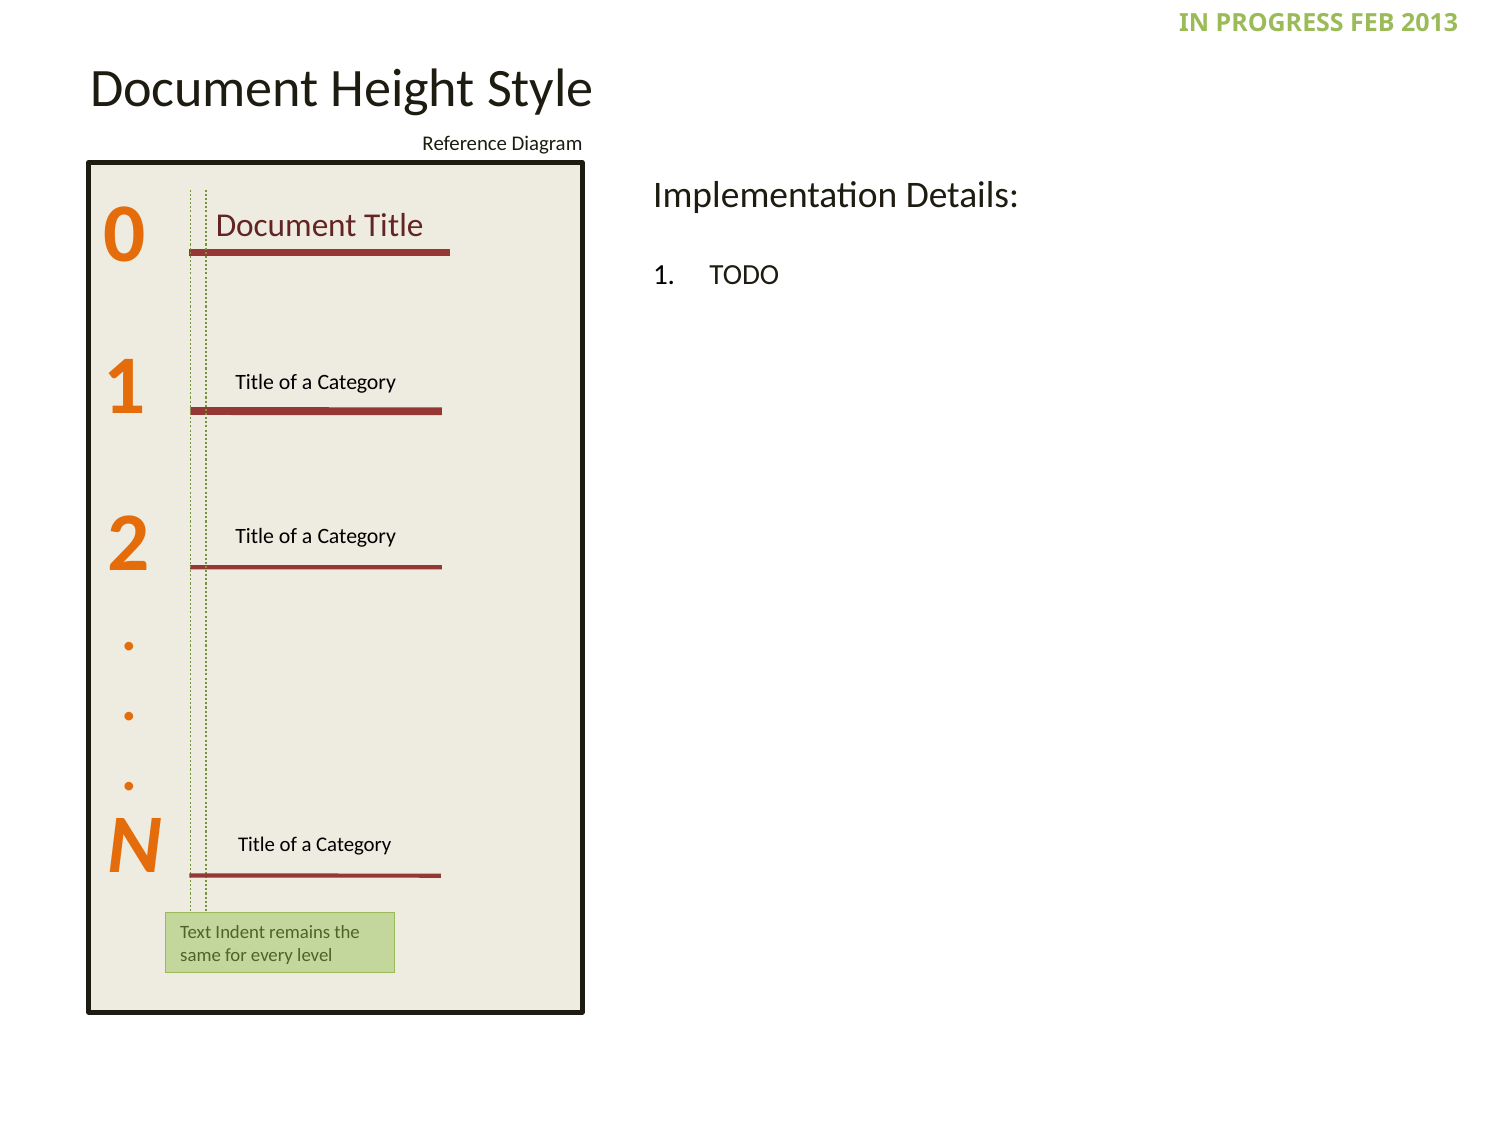

IN PROGRESS FEB 2013
# Document Height Style
Reference Diagram
Implementation Details:
0
Document Title
TODO
1
Title of a Category
2
Title of a Category
. . .
N
Title of a Category
Text Indent remains the same for every level